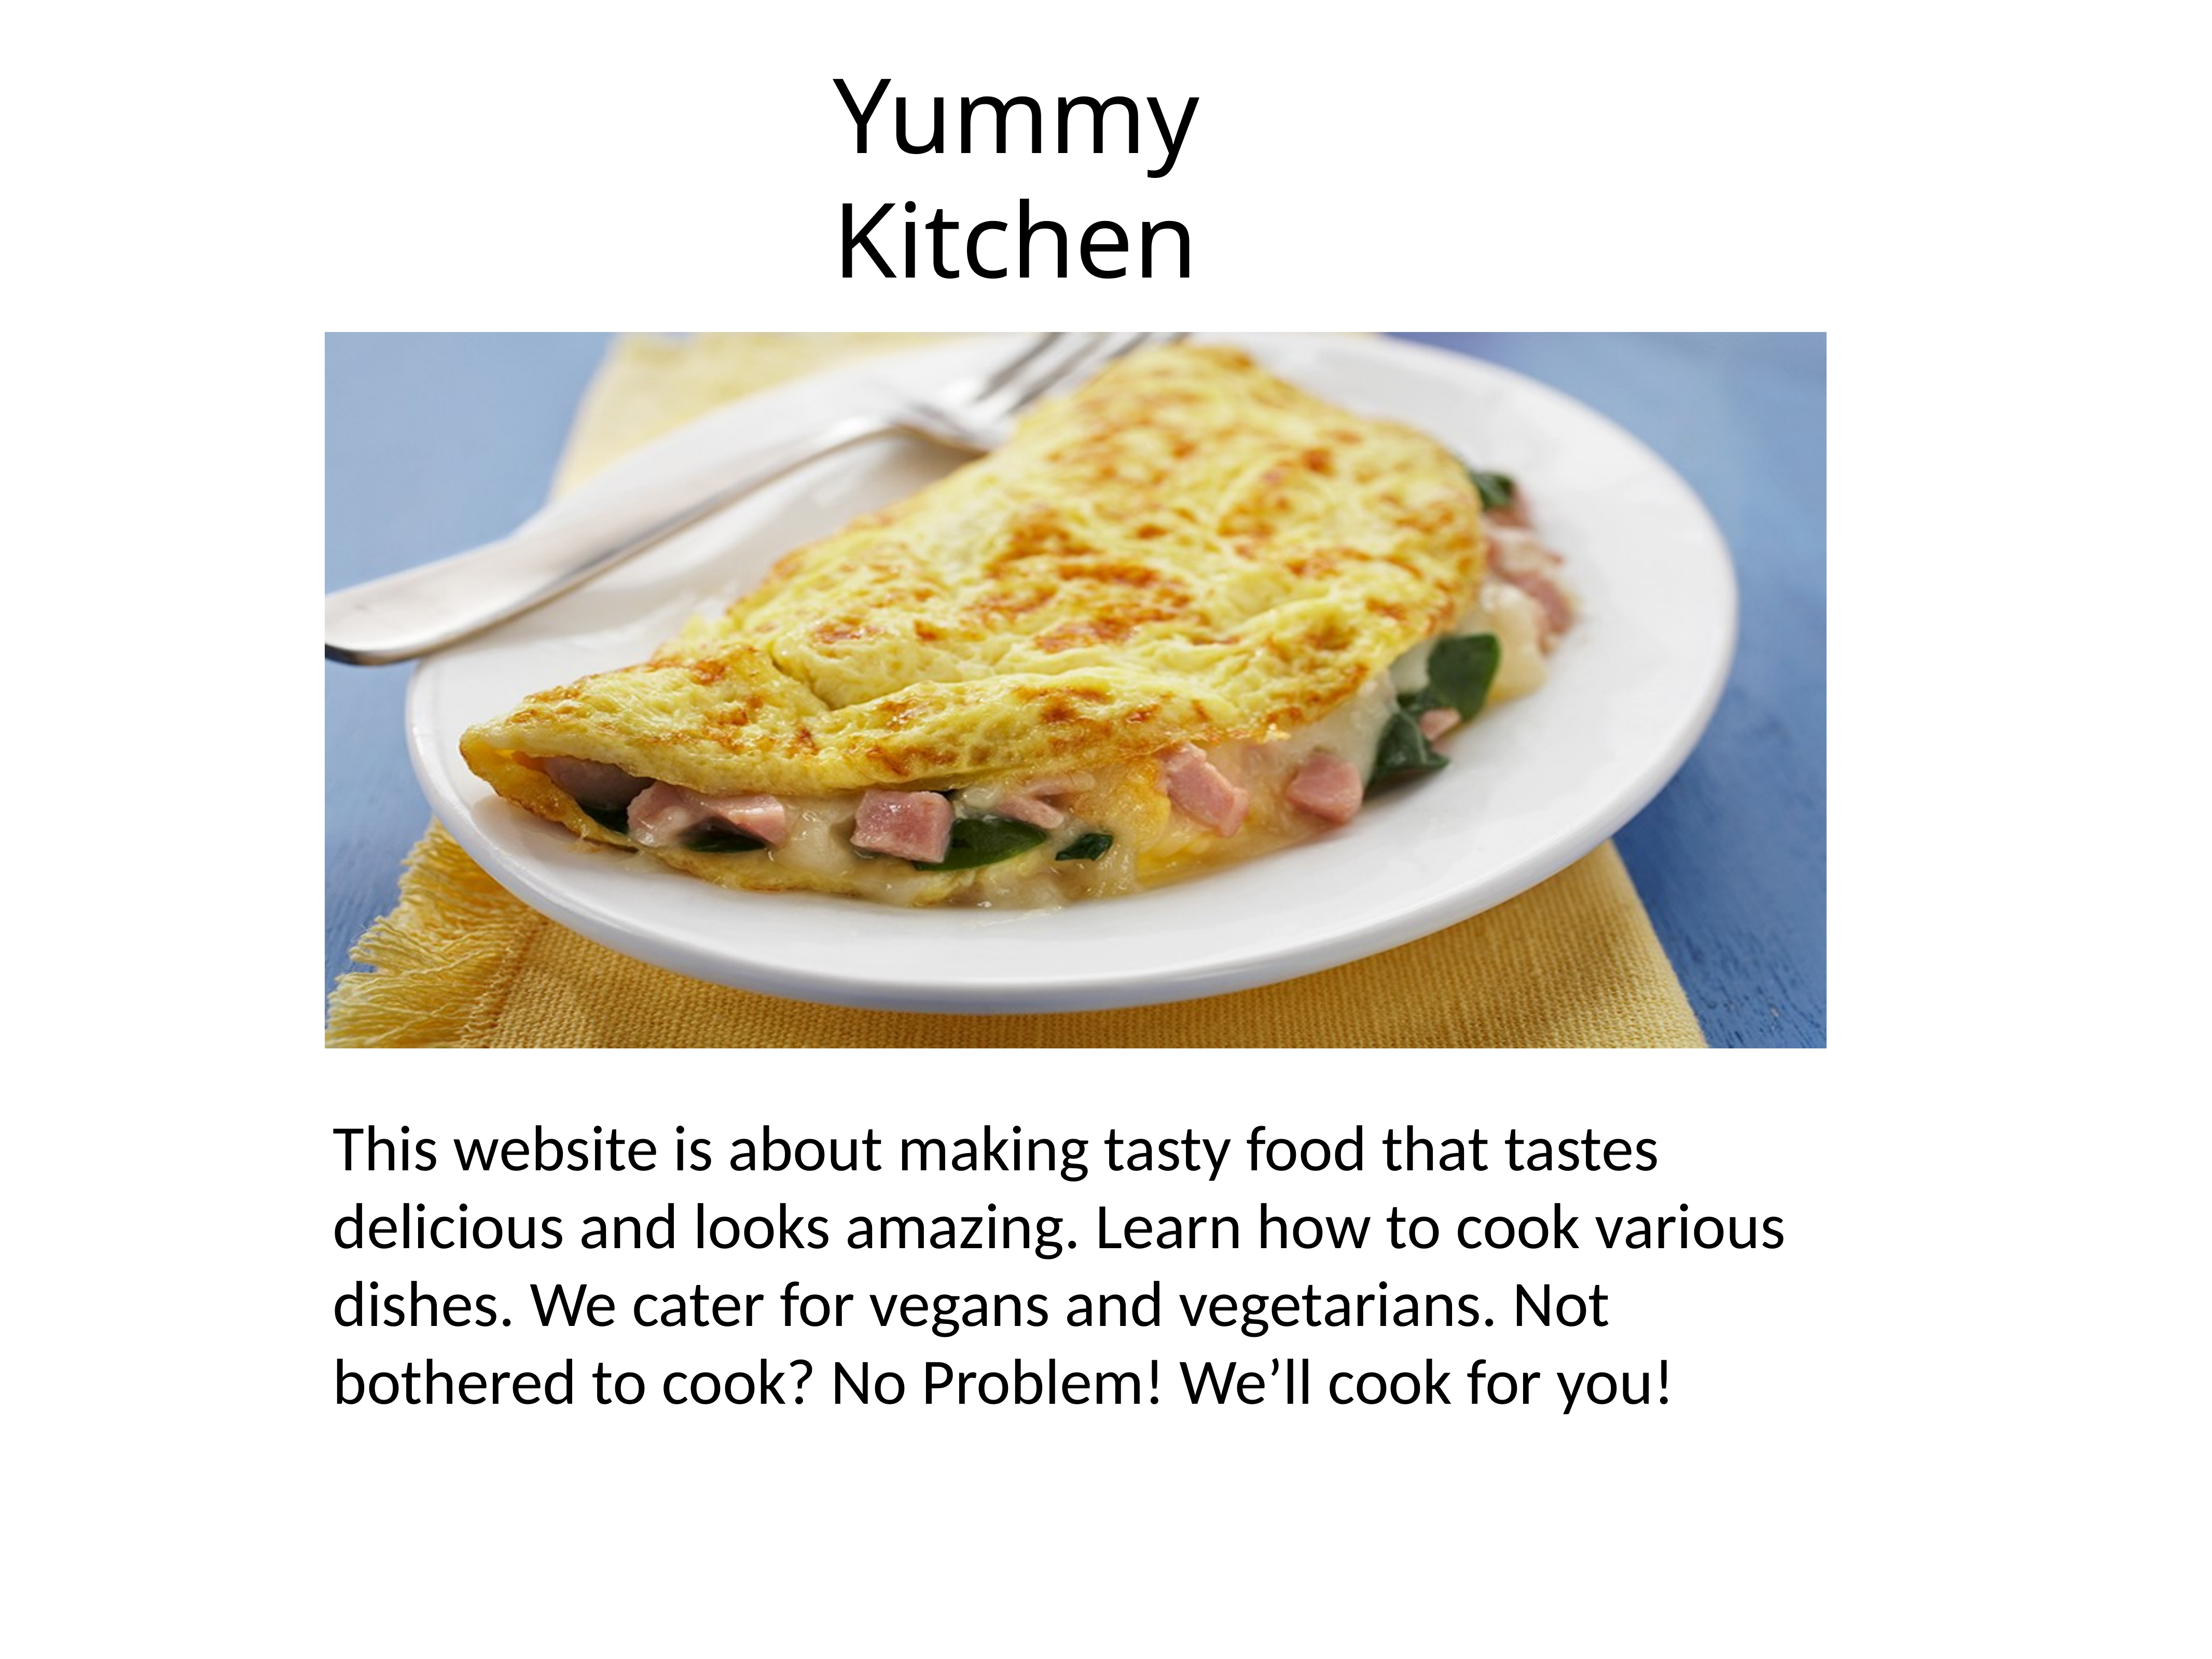

Yummy Kitchen
This website is about making tasty food that tastes delicious and looks amazing. Learn how to cook various dishes. We cater for vegans and vegetarians. Not bothered to cook? No Problem! We’ll cook for you!